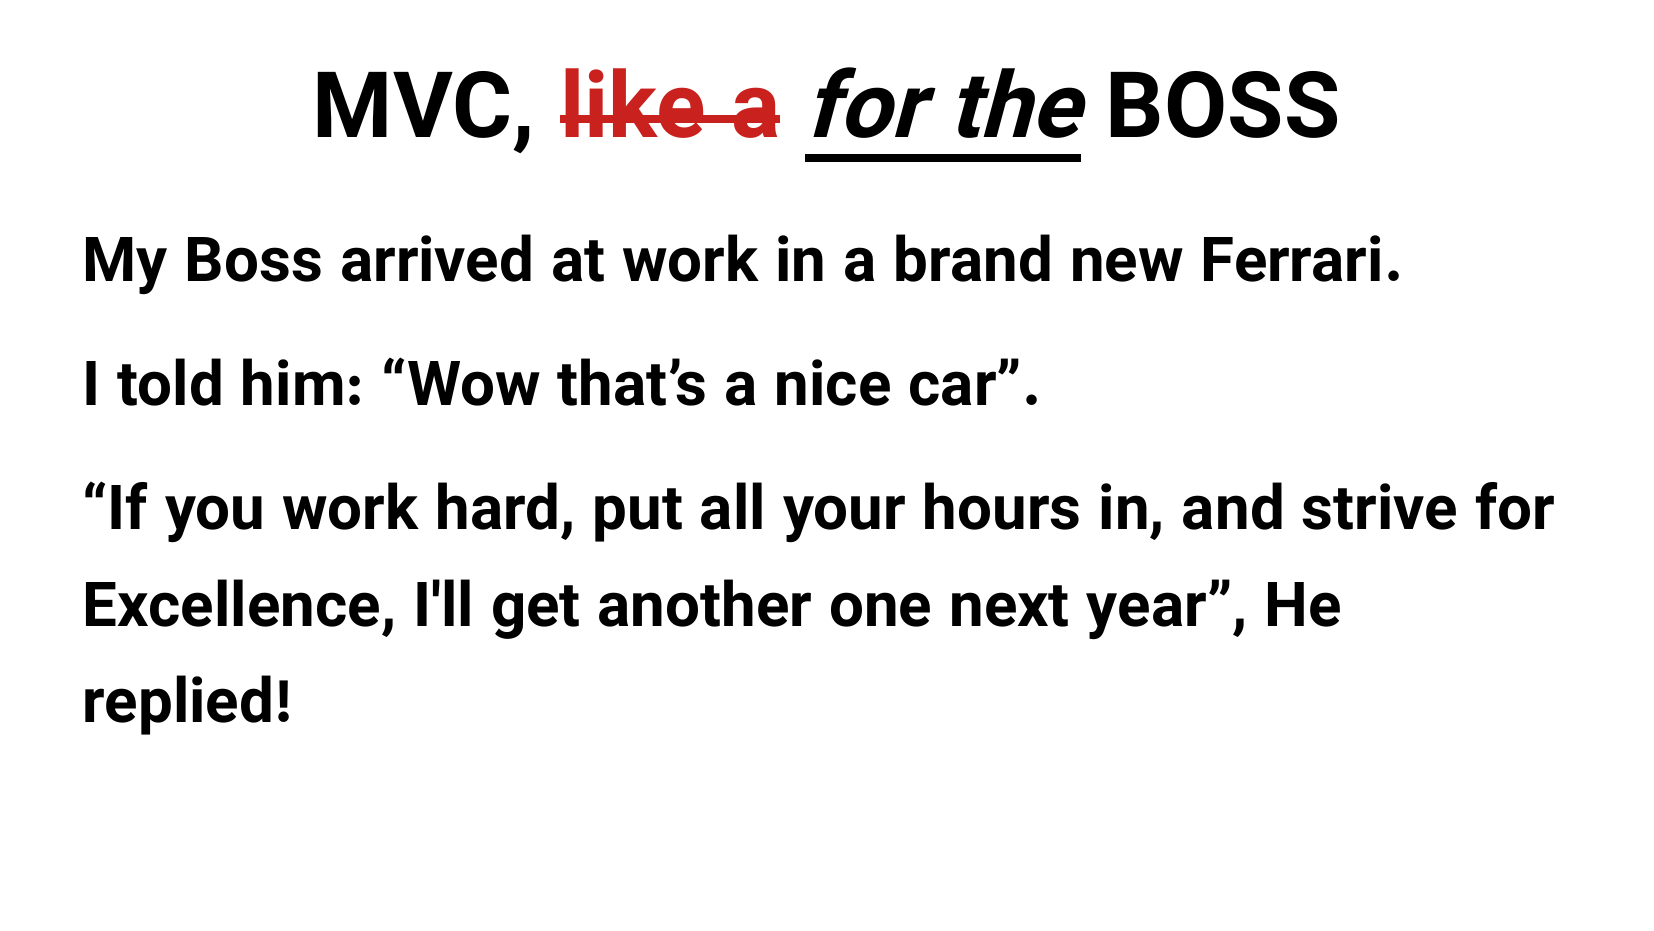

# MVC, like a for the BOSS
My Boss arrived at work in a brand new Ferrari.
I told him: “Wow that’s a nice car”.
“If you work hard, put all your hours in, and strive for Excellence, I'll get another one next year”, He replied!